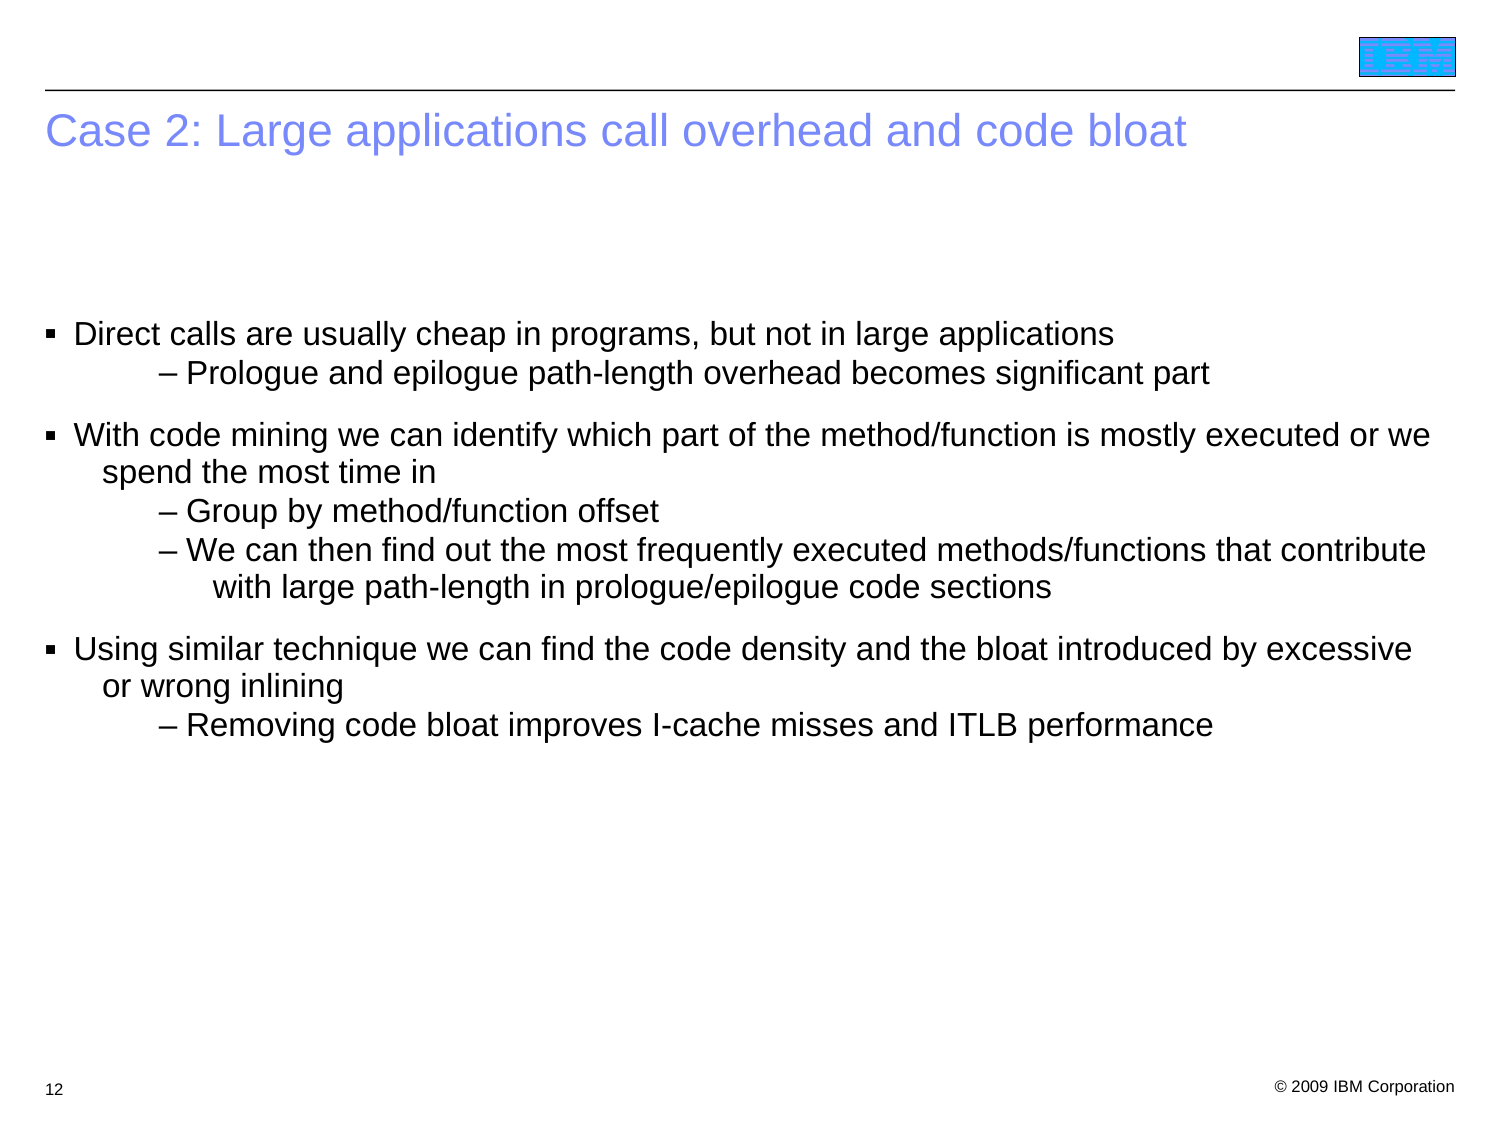

# Case 2: Large applications call overhead and code bloat
Direct calls are usually cheap in programs, but not in large applications
Prologue and epilogue path-length overhead becomes significant part
With code mining we can identify which part of the method/function is mostly executed or we spend the most time in
Group by method/function offset
We can then find out the most frequently executed methods/functions that contribute with large path-length in prologue/epilogue code sections
Using similar technique we can find the code density and the bloat introduced by excessive or wrong inlining
Removing code bloat improves I-cache misses and ITLB performance
12